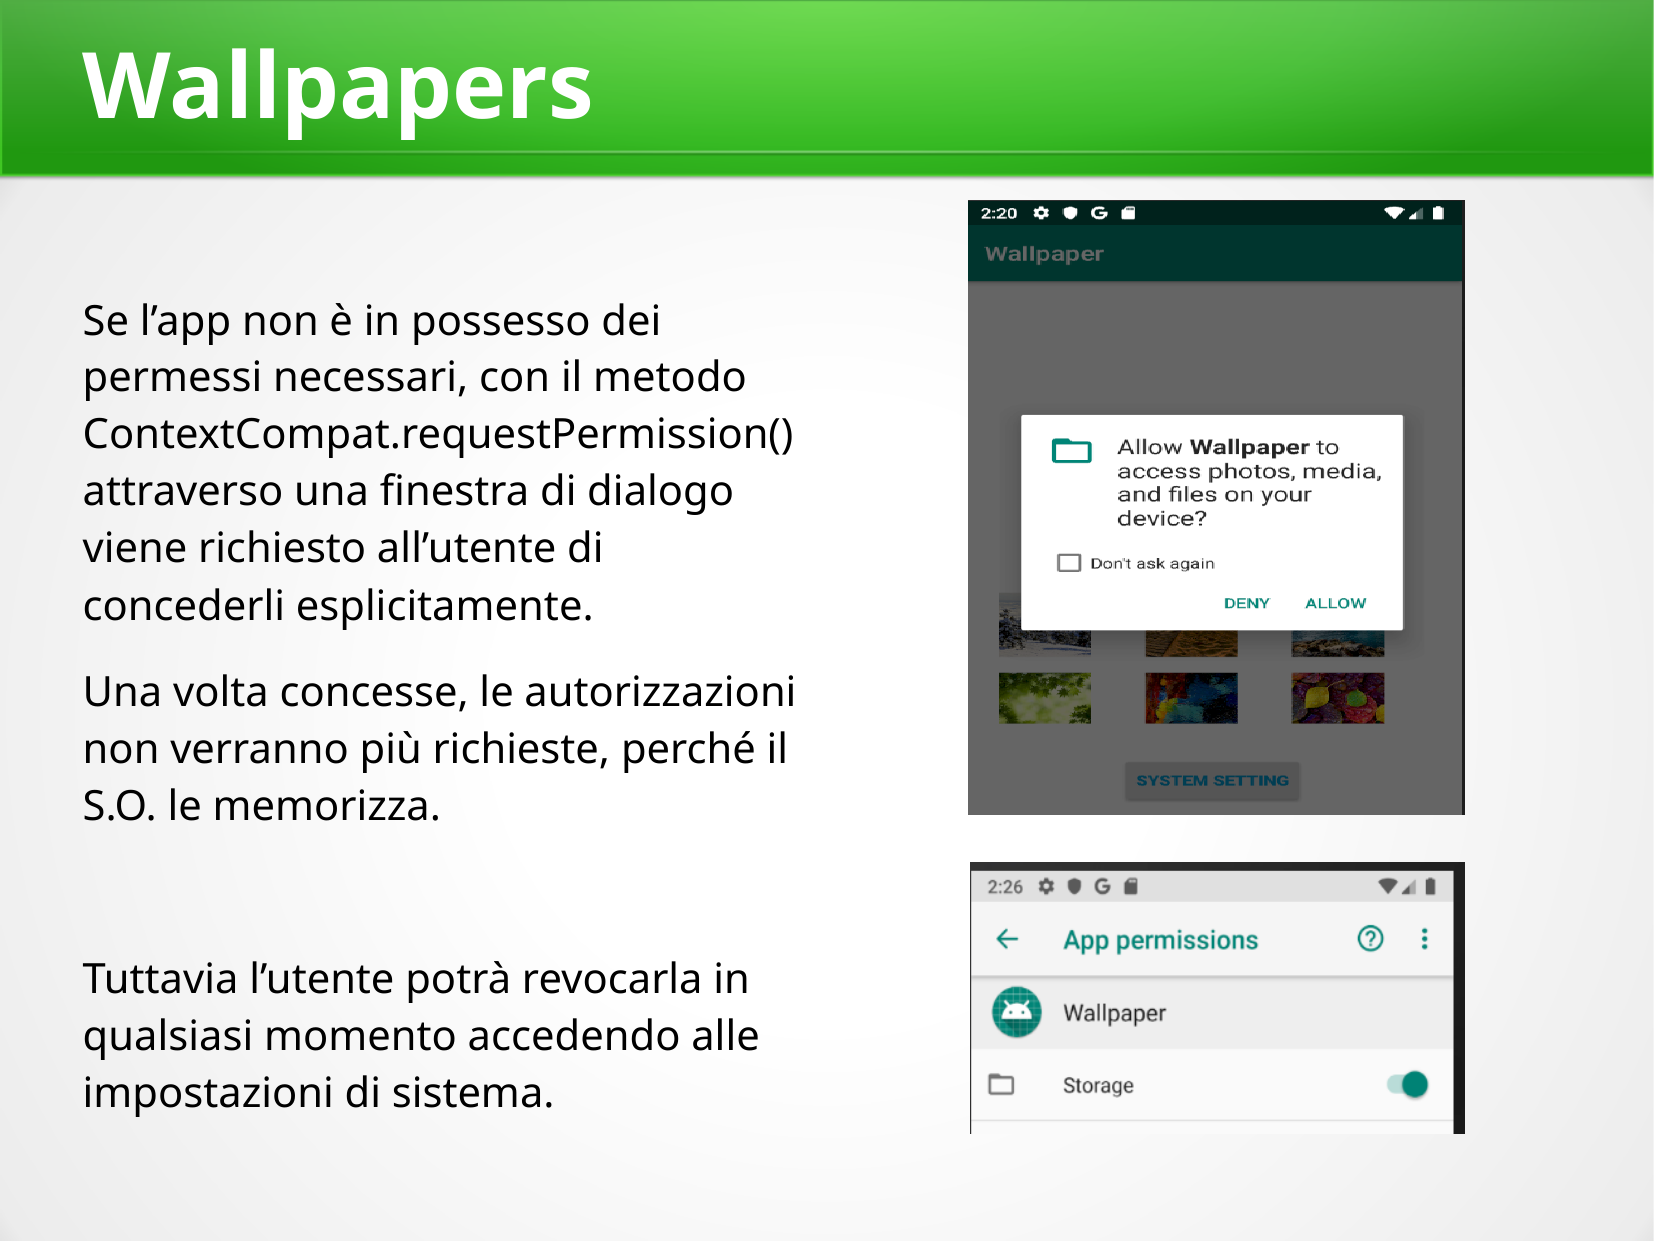

# Wallpapers
Se l’app non è in possesso dei permessi necessari, con il metodo ContextCompat.requestPermission() attraverso una finestra di dialogo viene richiesto all’utente di concederli esplicitamente.
Una volta concesse, le autorizzazioni non verranno più richieste, perché il S.O. le memorizza.
Tuttavia l’utente potrà revocarla in qualsiasi momento accedendo alle impostazioni di sistema.